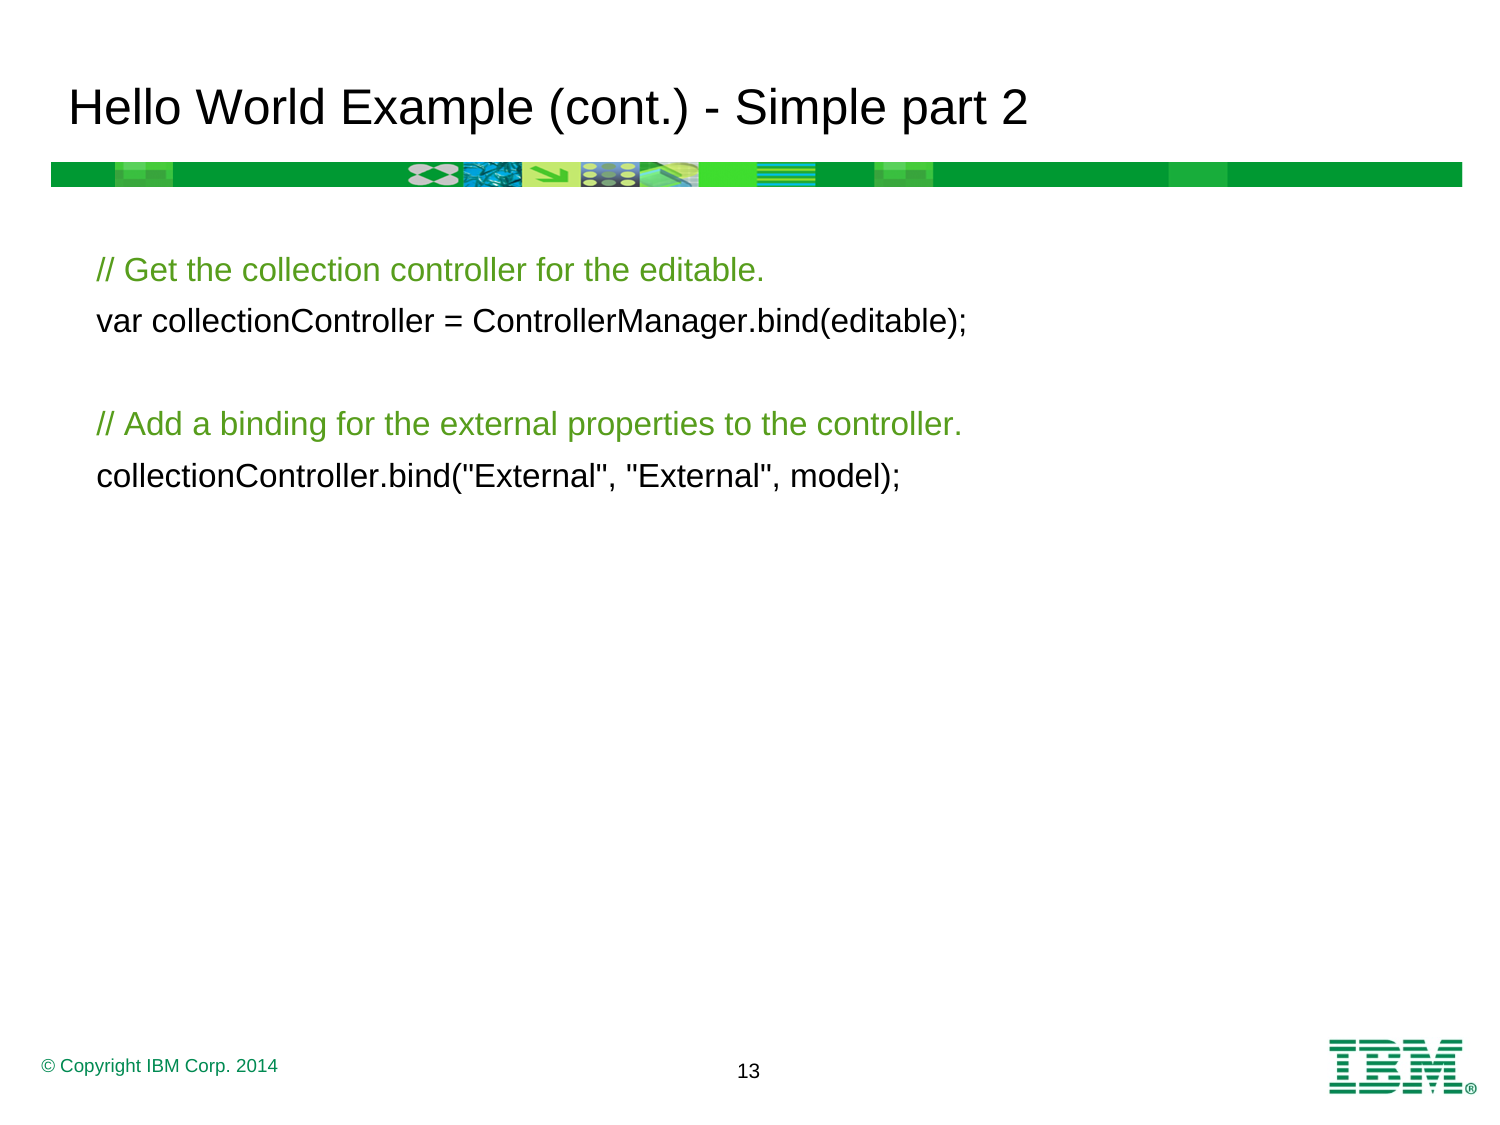

# Hello World Example (cont.) - Simple part 2
// Get the collection controller for the editable.
var collectionController = ControllerManager.bind(editable);
// Add a binding for the external properties to the controller.
collectionController.bind("External", "External", model);
13